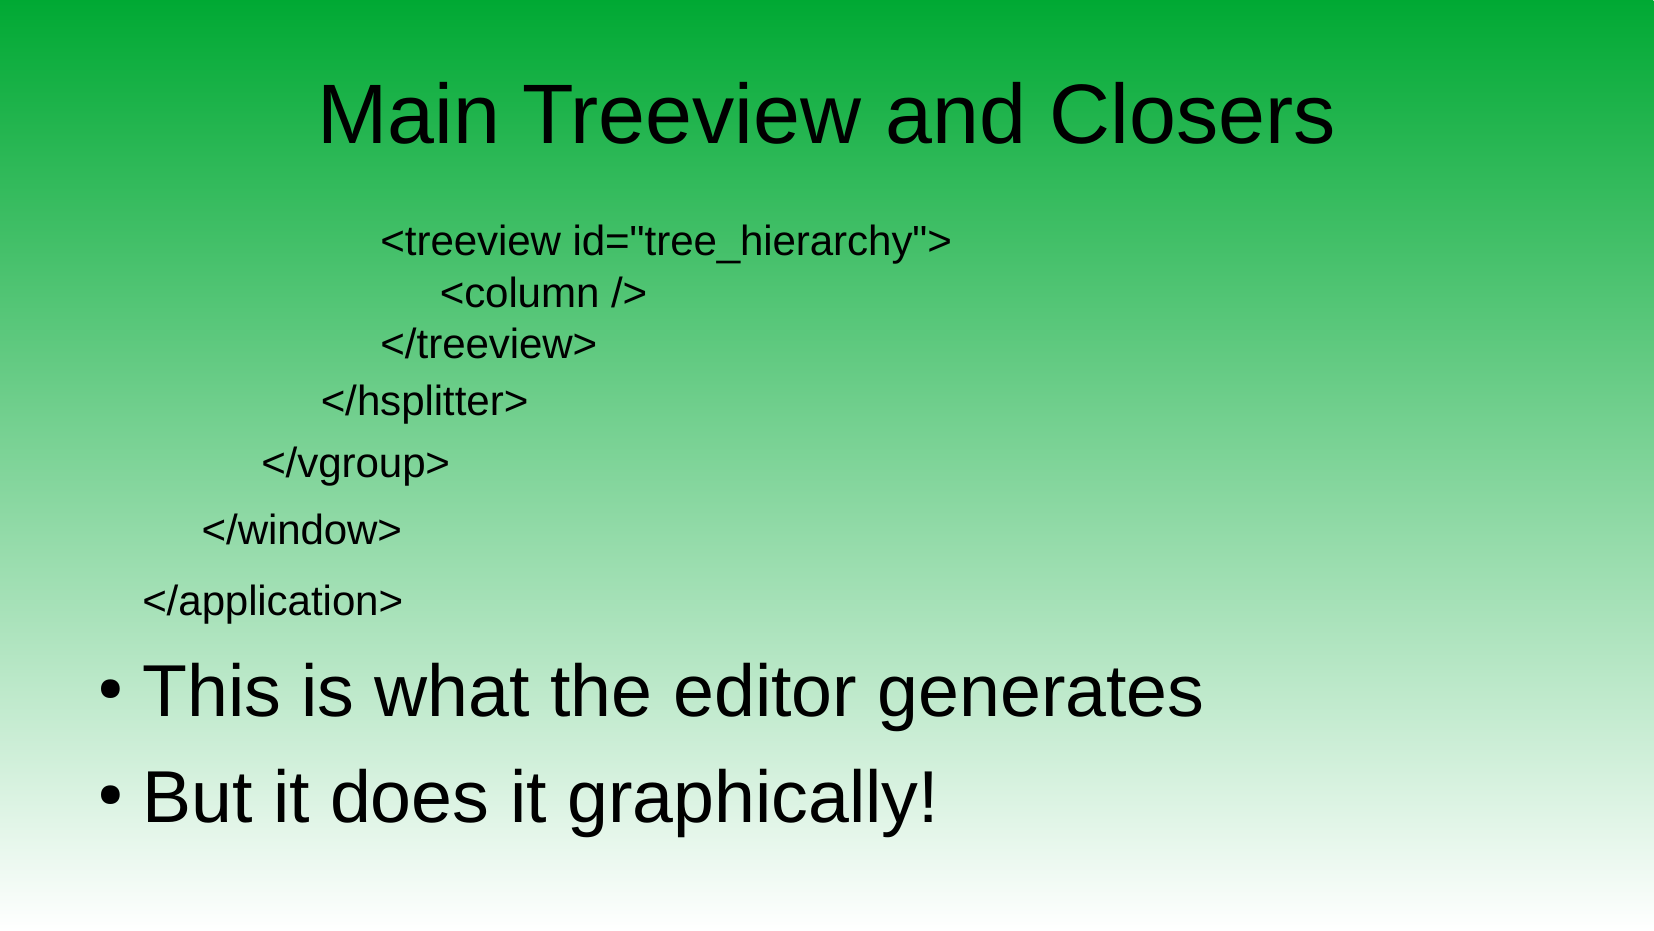

# Main Treeview and Closers
<treeview id="tree_hierarchy">
<column />
</treeview>
</hsplitter>
</vgroup>
</window>
</application>
This is what the editor generates
But it does it graphically!